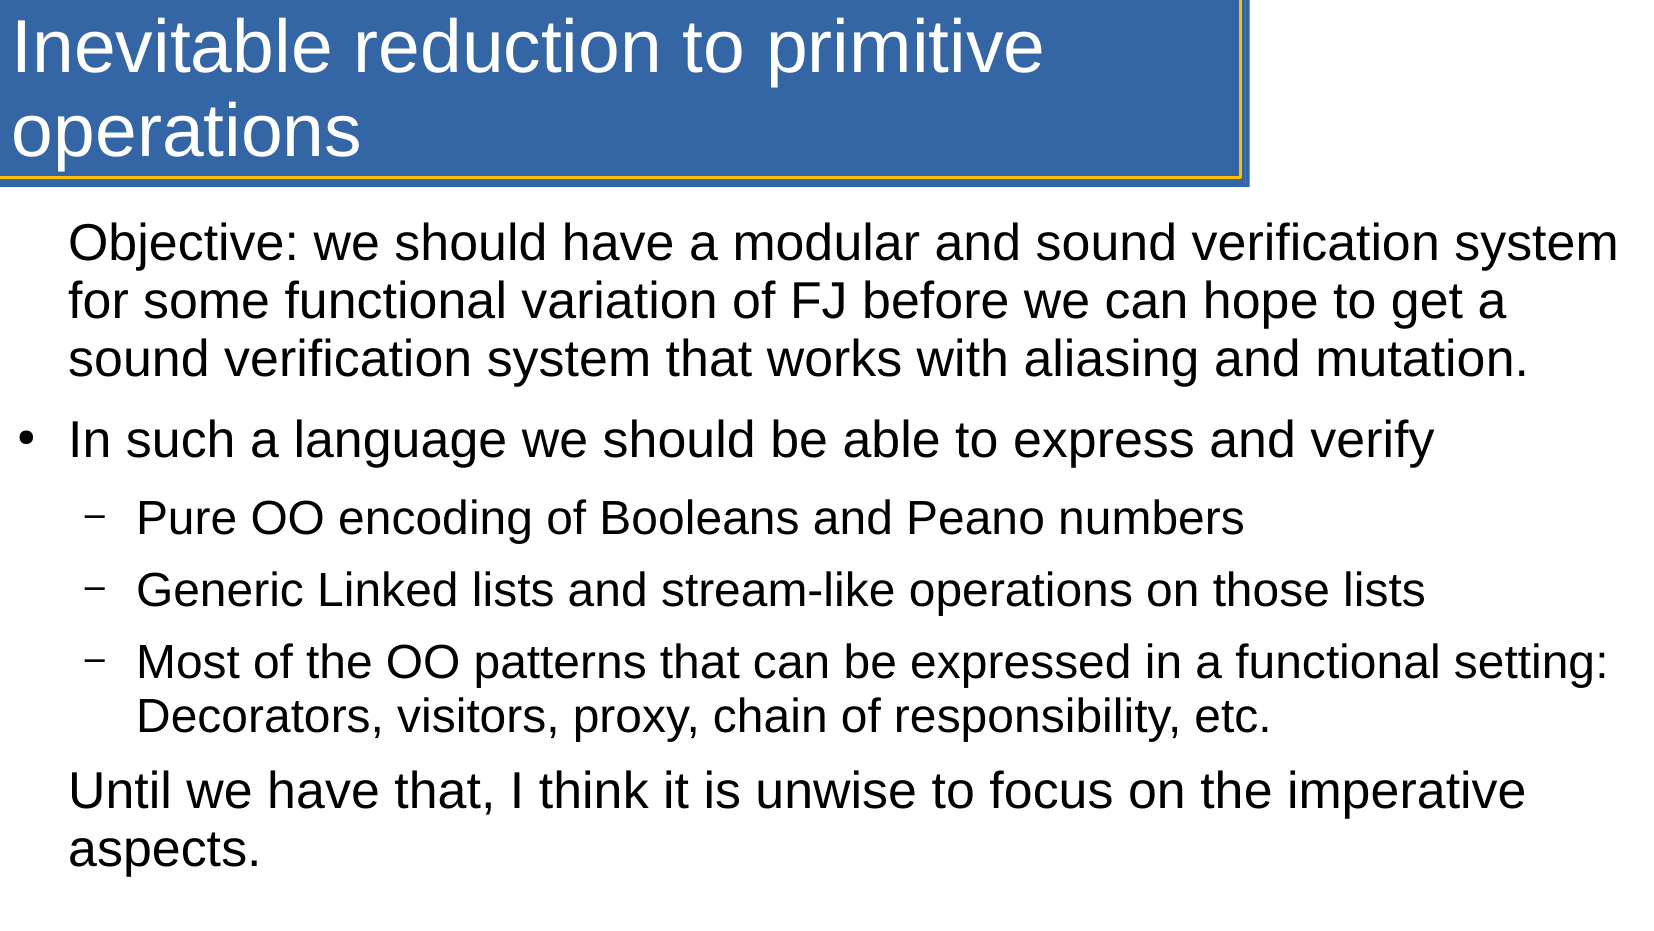

# Inevitable reduction to primitive operations
Objective: we should have a modular and sound verification system for some functional variation of FJ before we can hope to get a sound verification system that works with aliasing and mutation.
In such a language we should be able to express and verify
Pure OO encoding of Booleans and Peano numbers
Generic Linked lists and stream-like operations on those lists
Most of the OO patterns that can be expressed in a functional setting: Decorators, visitors, proxy, chain of responsibility, etc.
Until we have that, I think it is unwise to focus on the imperative aspects.